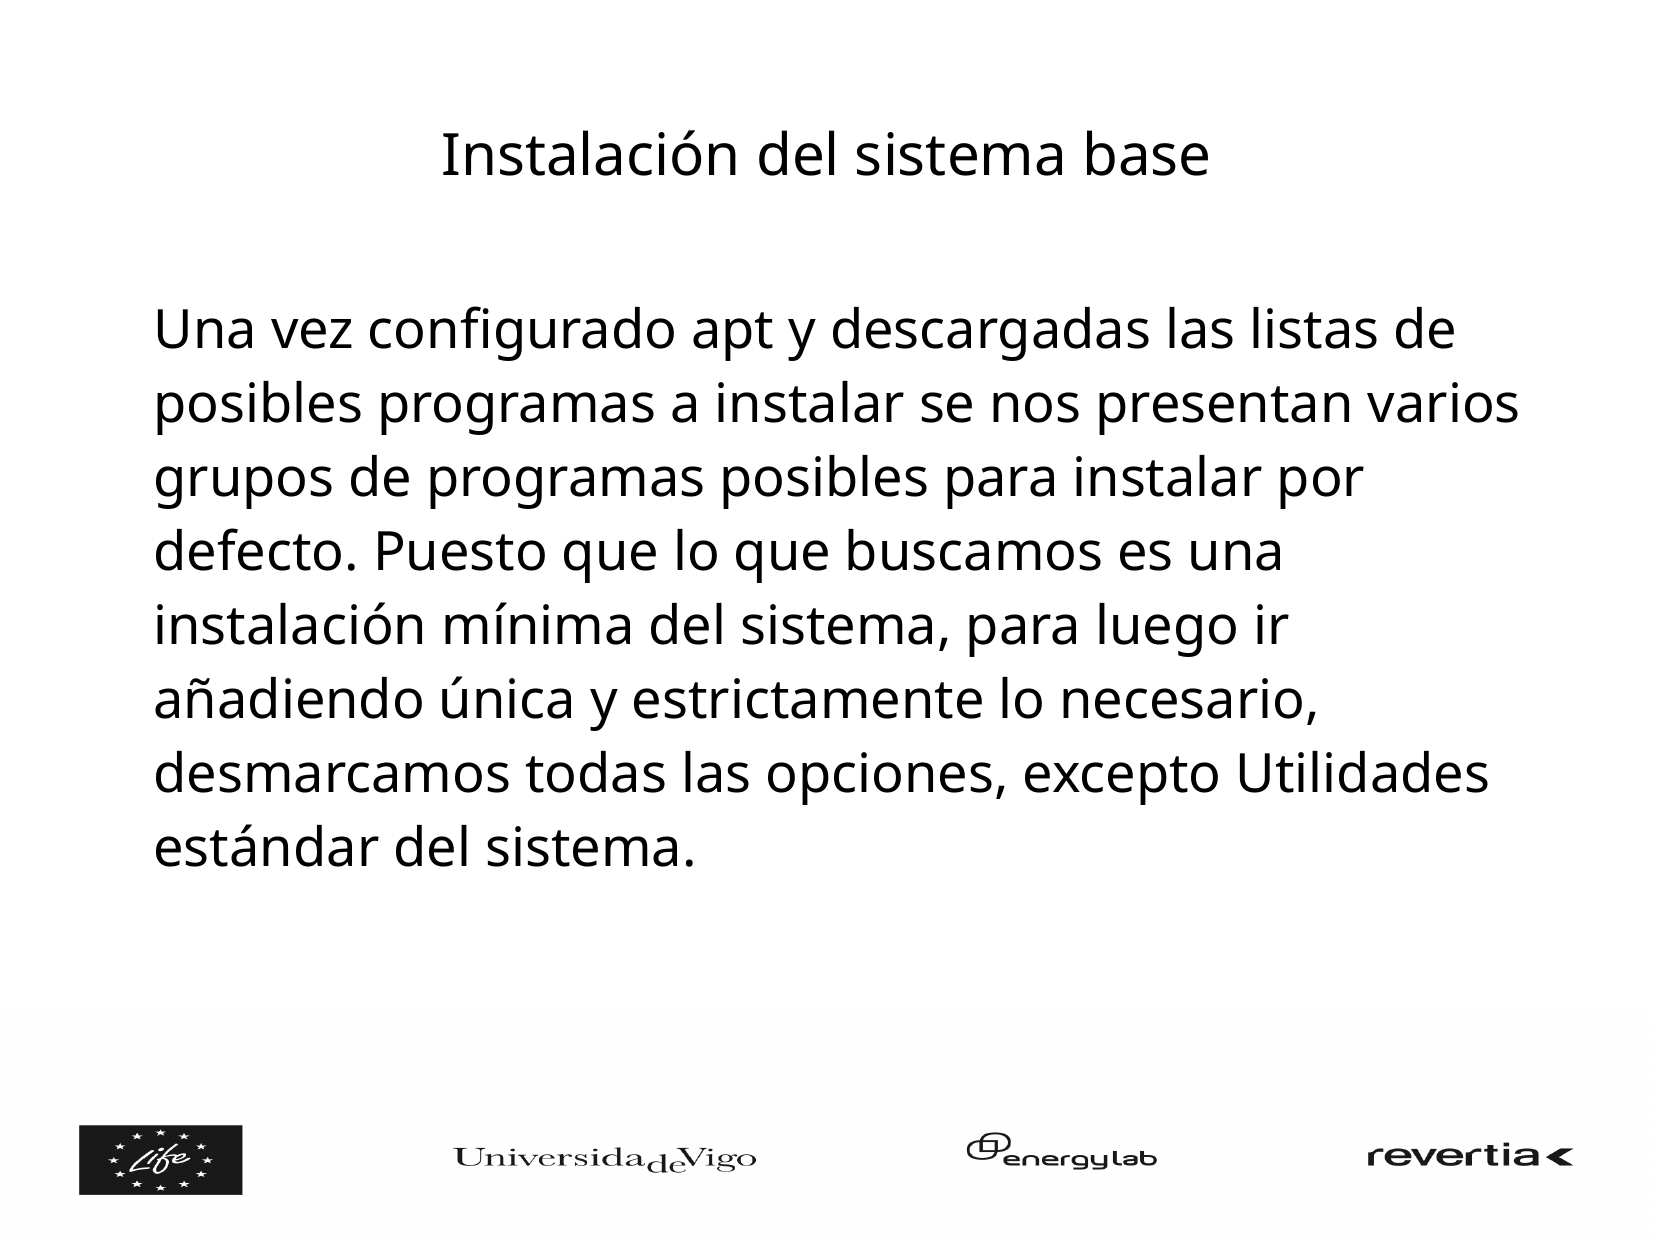

# Instalación del sistema base
Una vez configurado apt y descargadas las listas de posibles programas a instalar se nos presentan varios grupos de programas posibles para instalar por defecto. Puesto que lo que buscamos es una instalación mínima del sistema, para luego ir añadiendo única y estrictamente lo necesario, desmarcamos todas las opciones, excepto Utilidades estándar del sistema.